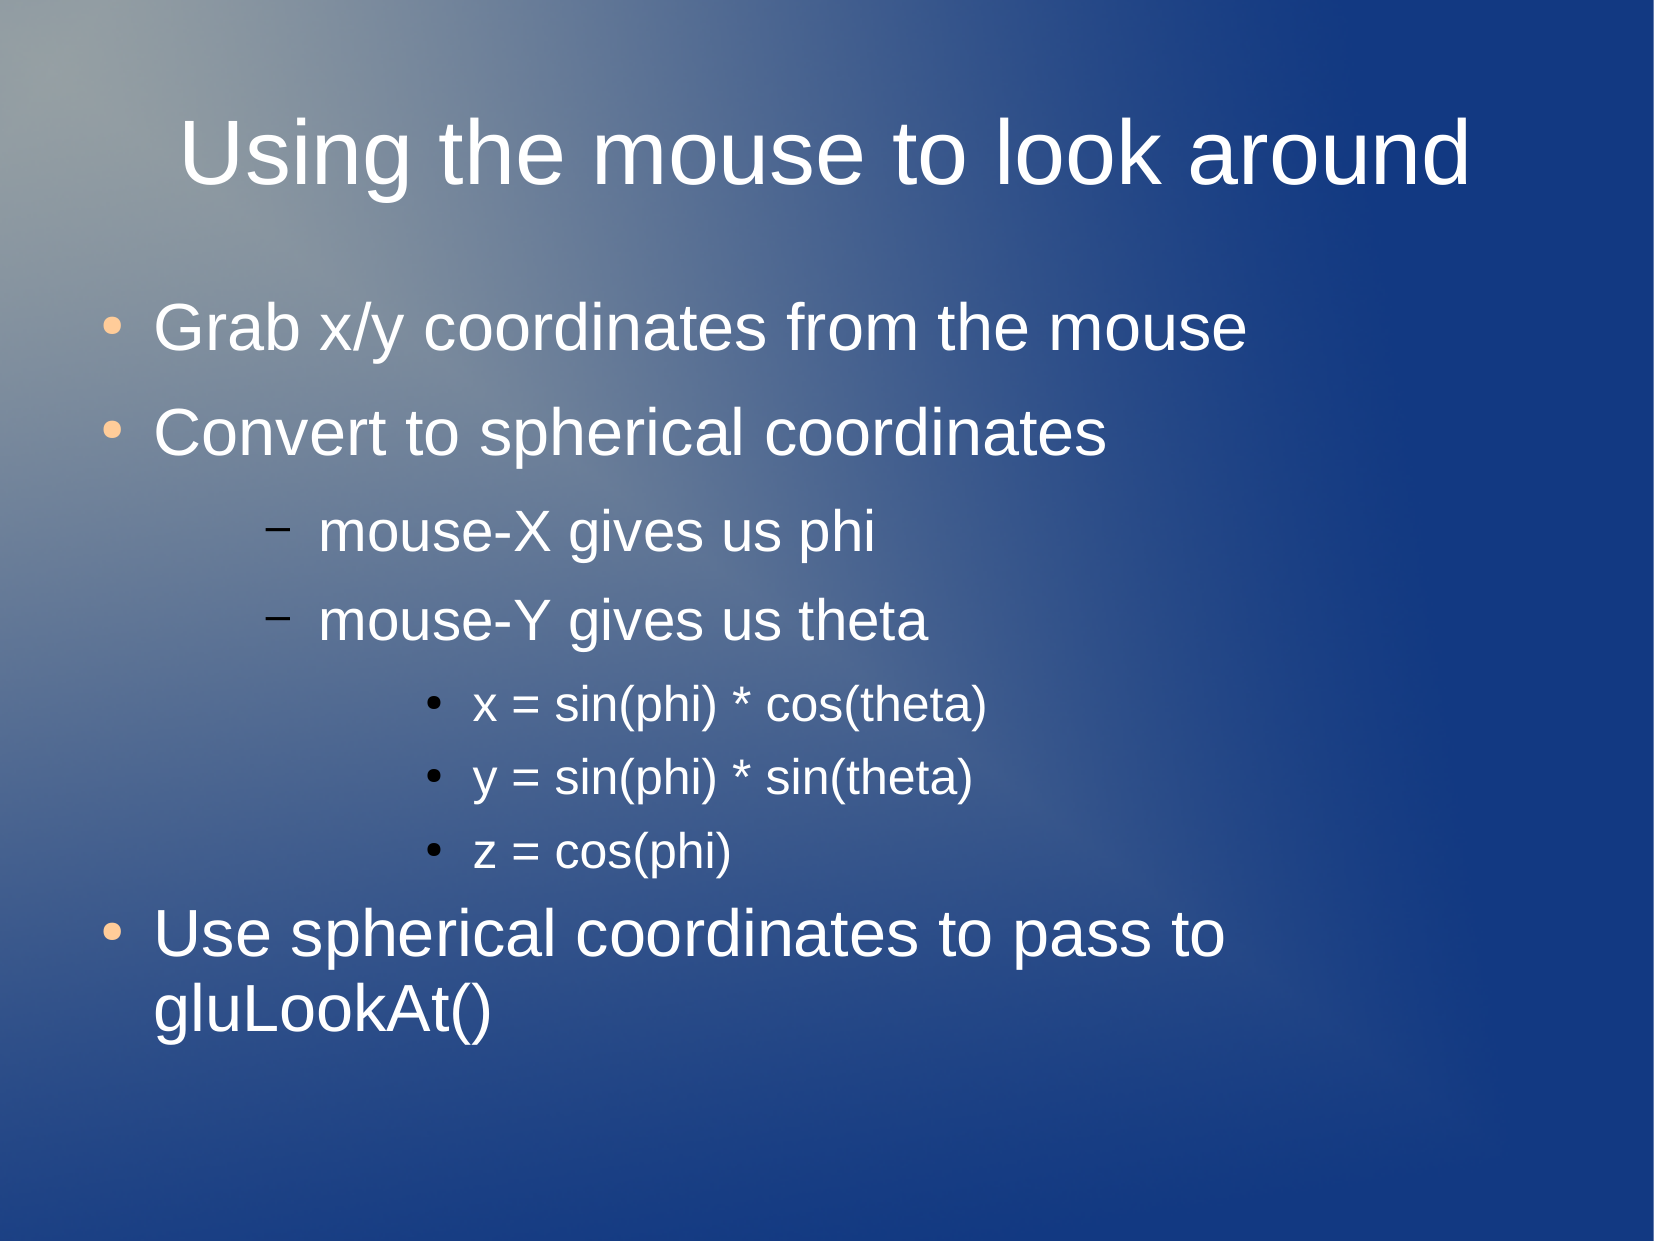

# Using the mouse to look around
Grab x/y coordinates from the mouse
Convert to spherical coordinates
mouse-X gives us phi
mouse-Y gives us theta
x = sin(phi) * cos(theta)
y = sin(phi) * sin(theta)
z = cos(phi)
Use spherical coordinates to pass to gluLookAt()